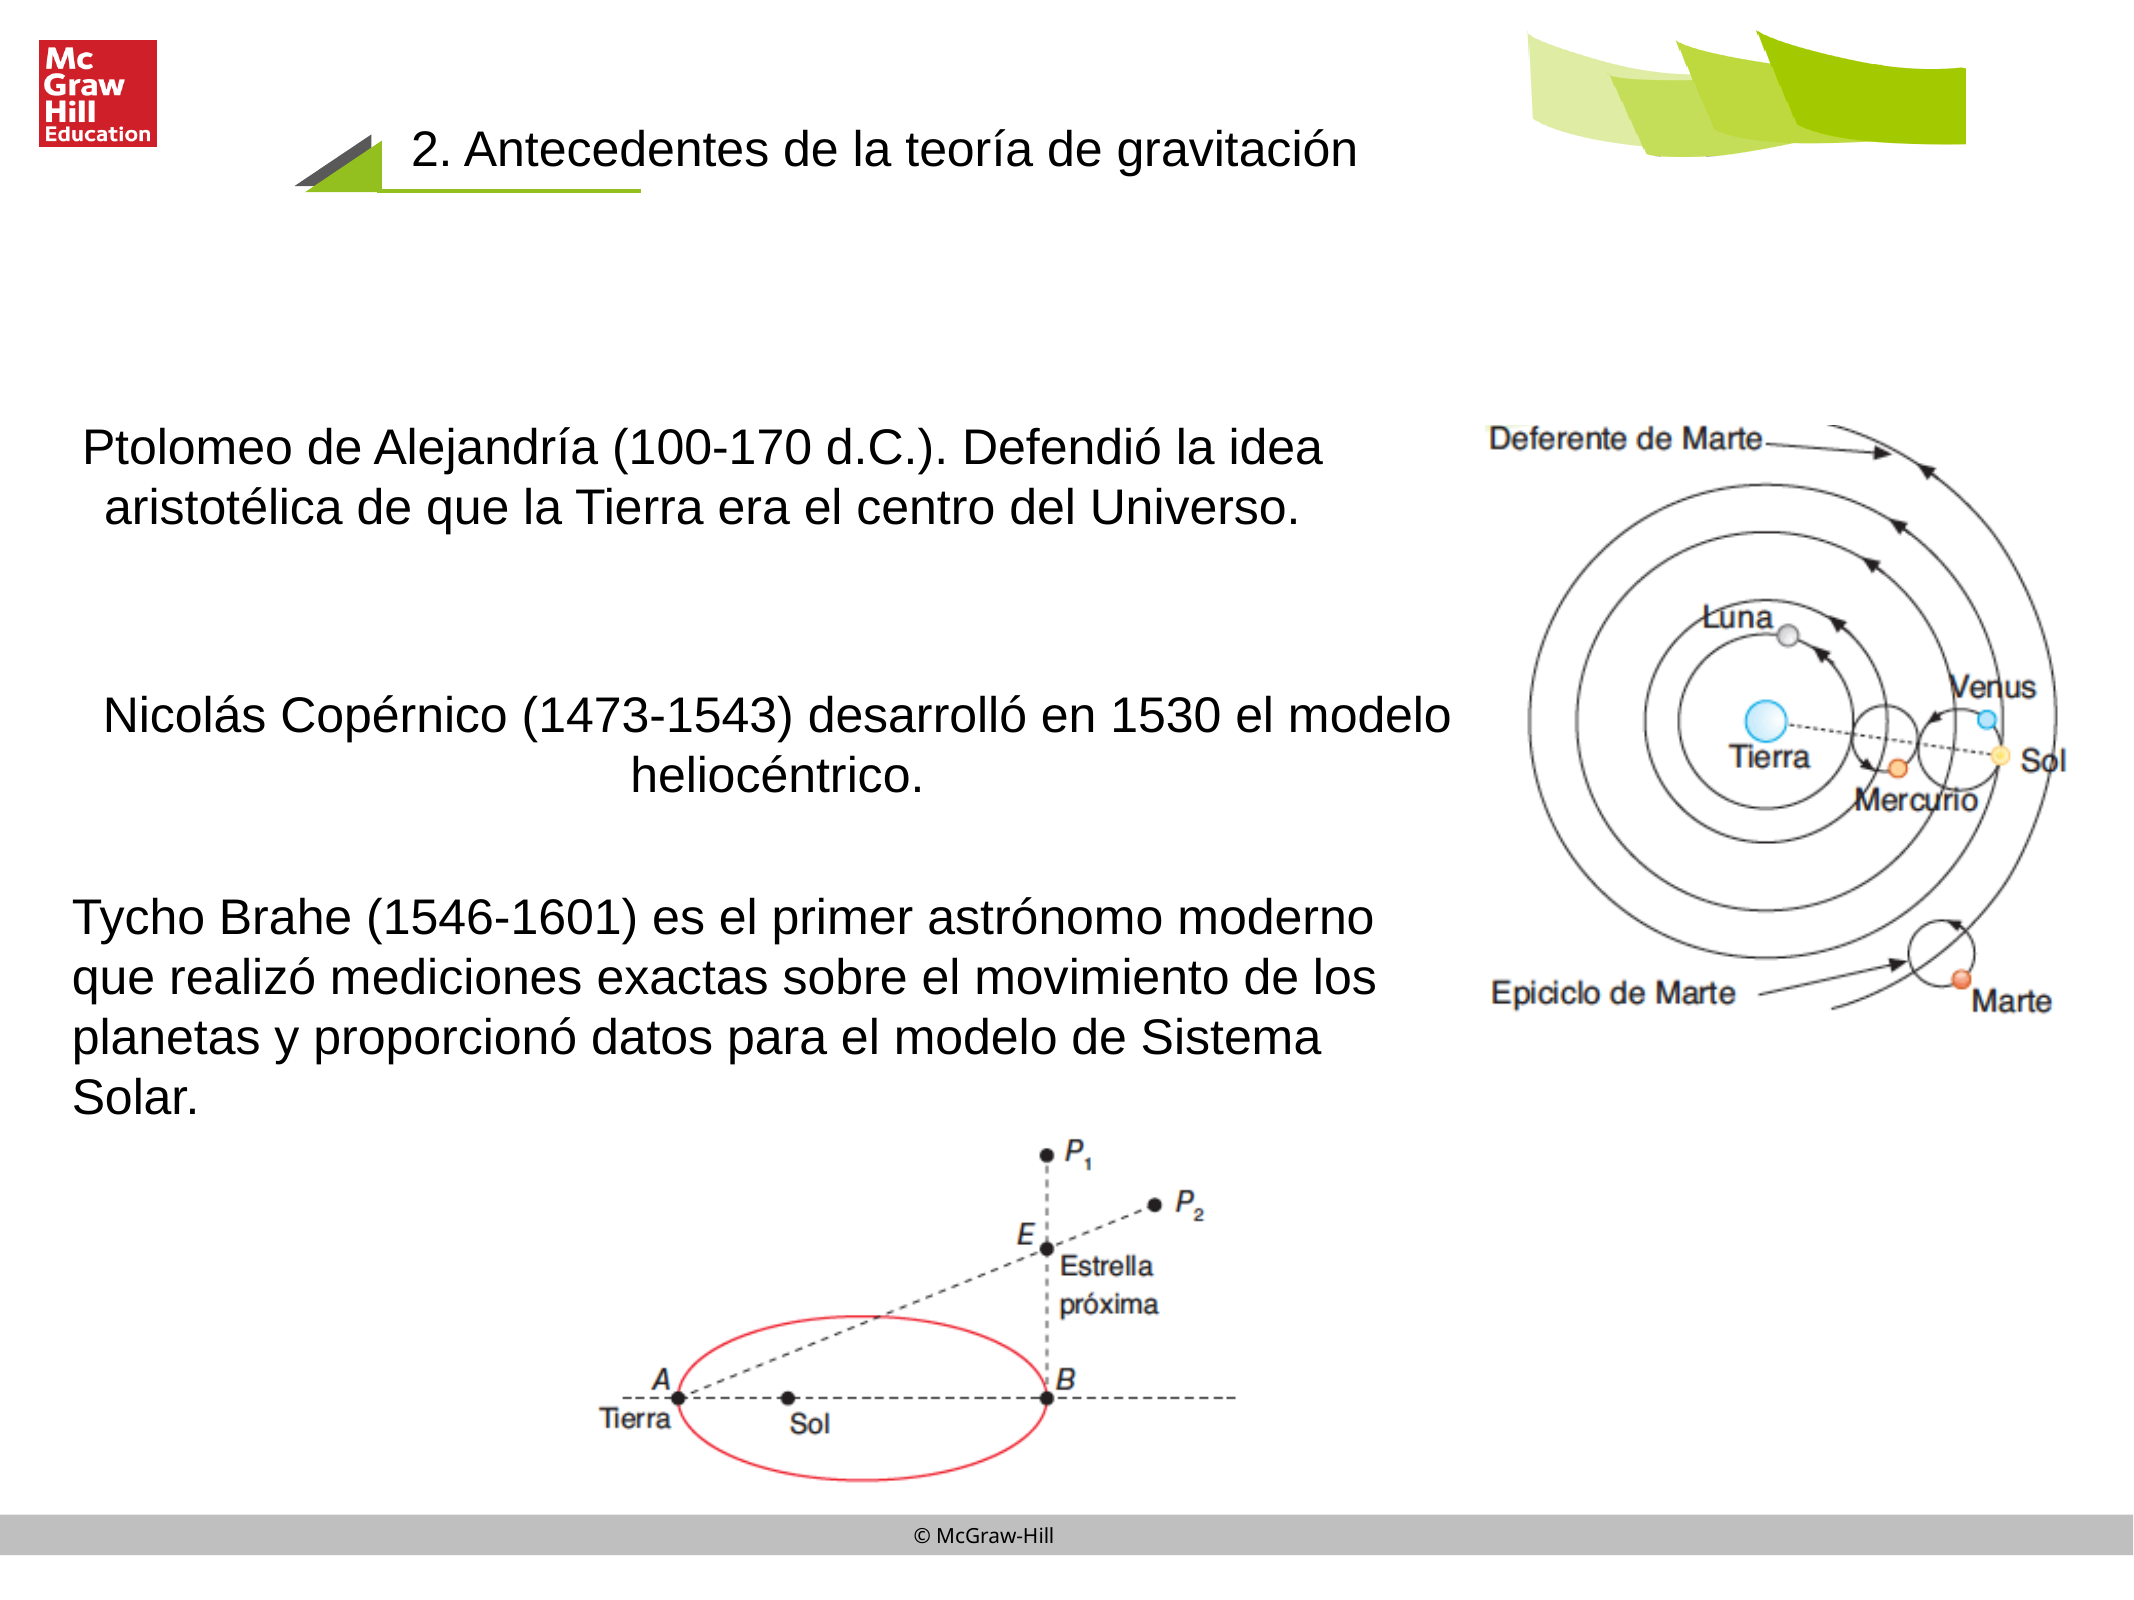

2. Antecedentes de la teoría de gravitación
Ptolomeo de Alejandría (100-170 d.C.). Defendió la idea aristotélica de que la Tierra era el centro del Universo.
Nicolás Copérnico (1473-1543) desarrolló en 1530 el modelo heliocéntrico.
Tycho Brahe (1546-1601) es el primer astrónomo moderno que realizó mediciones exactas sobre el movimiento de los planetas y proporcionó datos para el modelo de Sistema Solar.
© McGraw-Hill